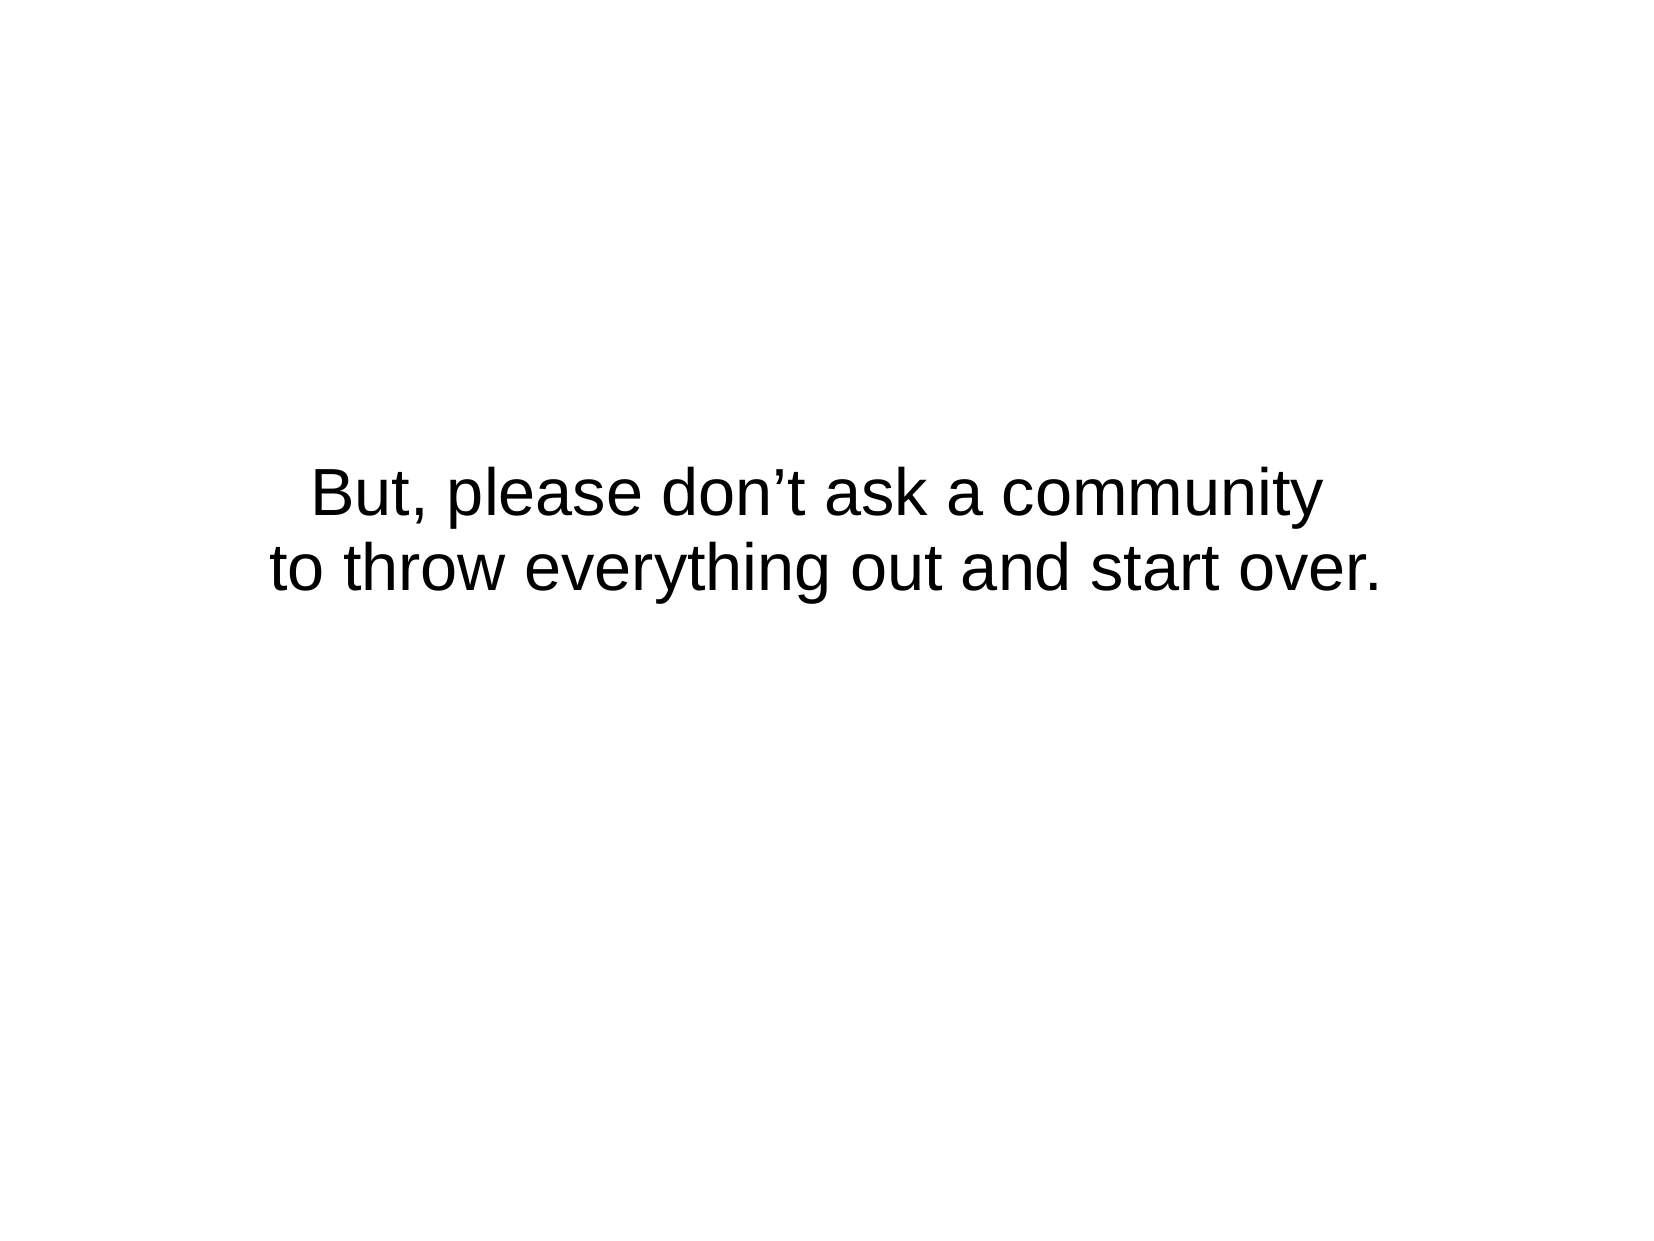

# But, please don’t ask a community
to throw everything out and start over.